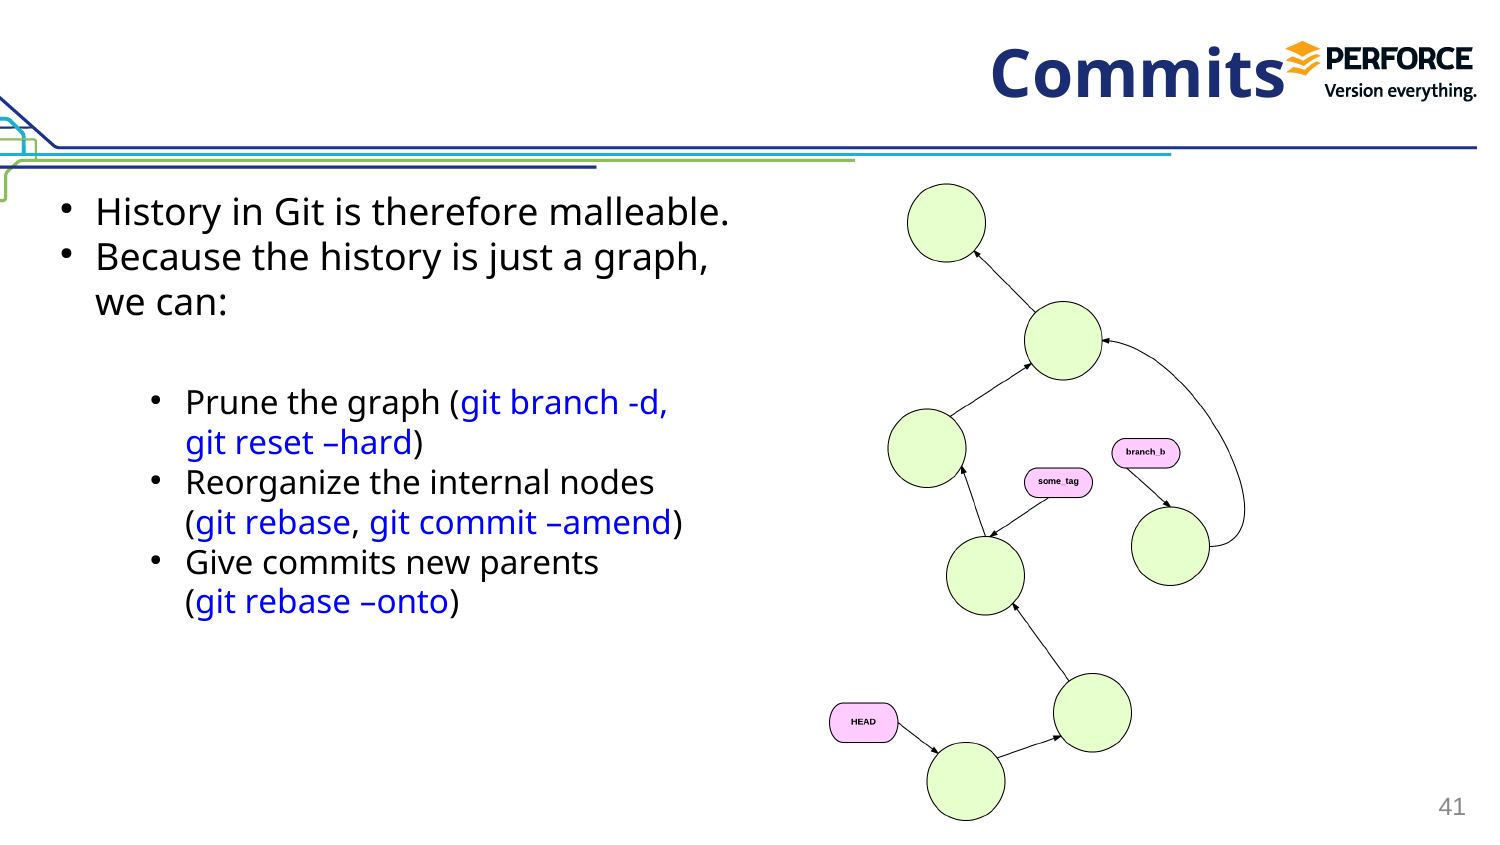

# Commits
History in Git is therefore malleable.
Because the history is just a graph,
we can:
Prune the graph (git branch -d,
git reset –hard)
Reorganize the internal nodes
(git rebase, git commit –amend)
Give commits new parents
(git rebase –onto)